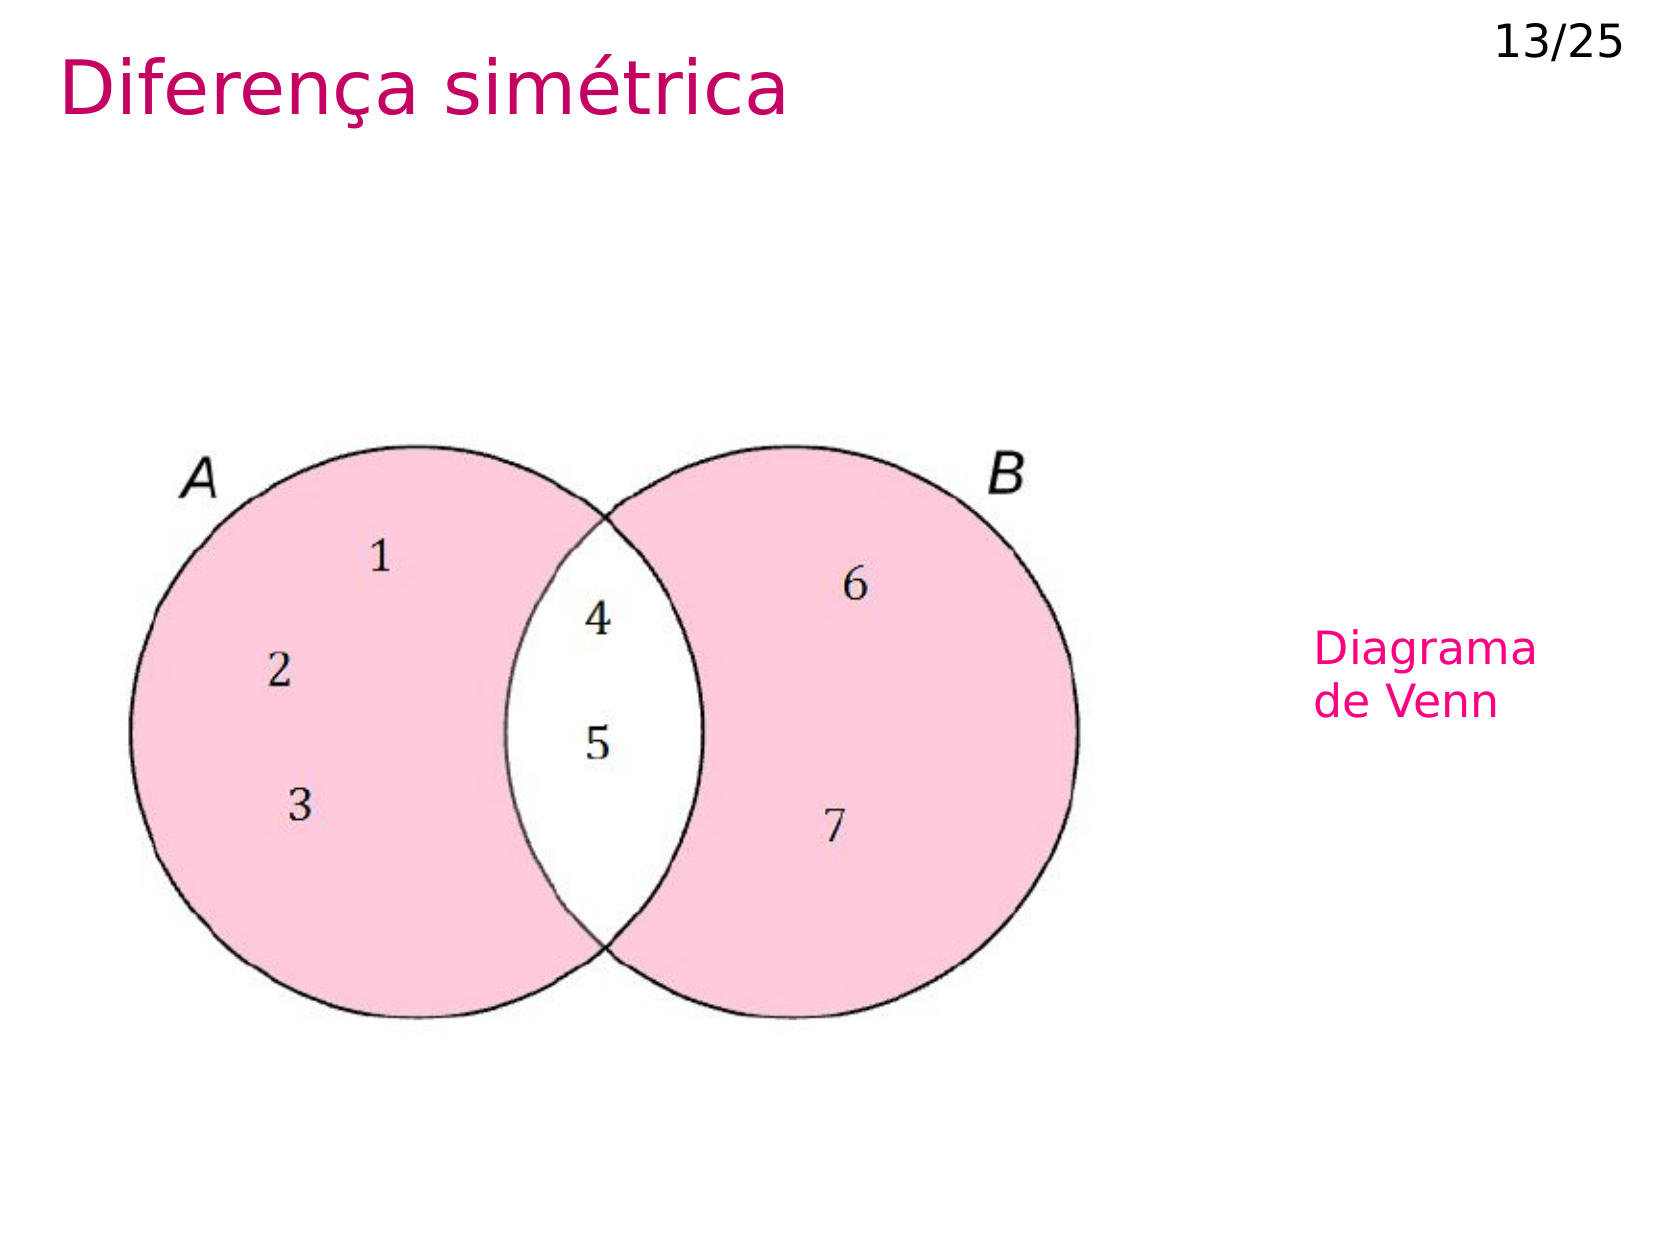

13
# Diferença simétrica
Diagrama de Venn